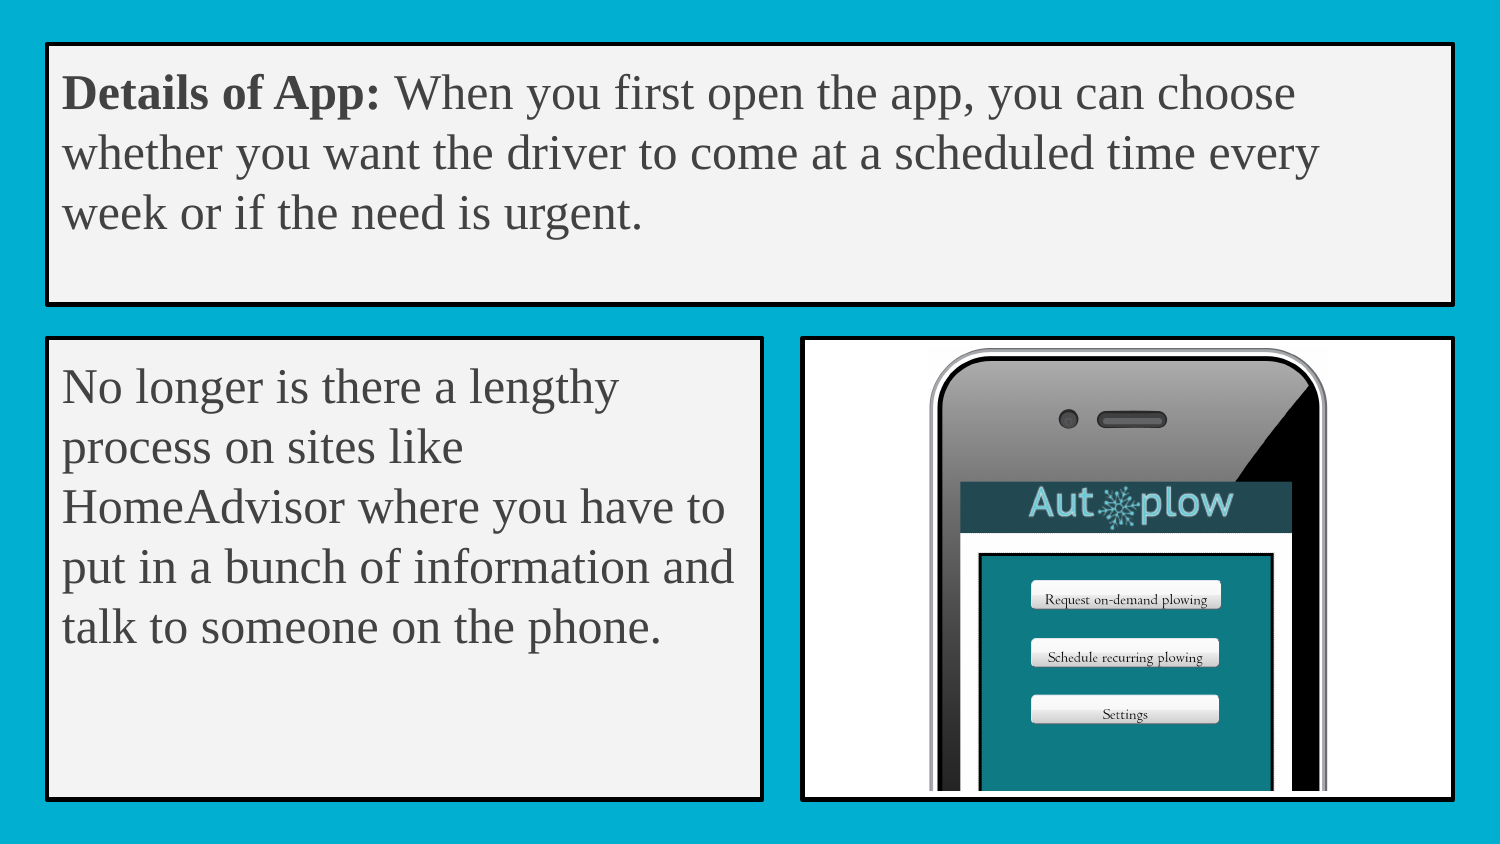

# Details of App: When you first open the app, you can choose whether you want the driver to come at a scheduled time every week or if the need is urgent.
No longer is there a lengthy process on sites like HomeAdvisor where you have to put in a bunch of information and talk to someone on the phone.